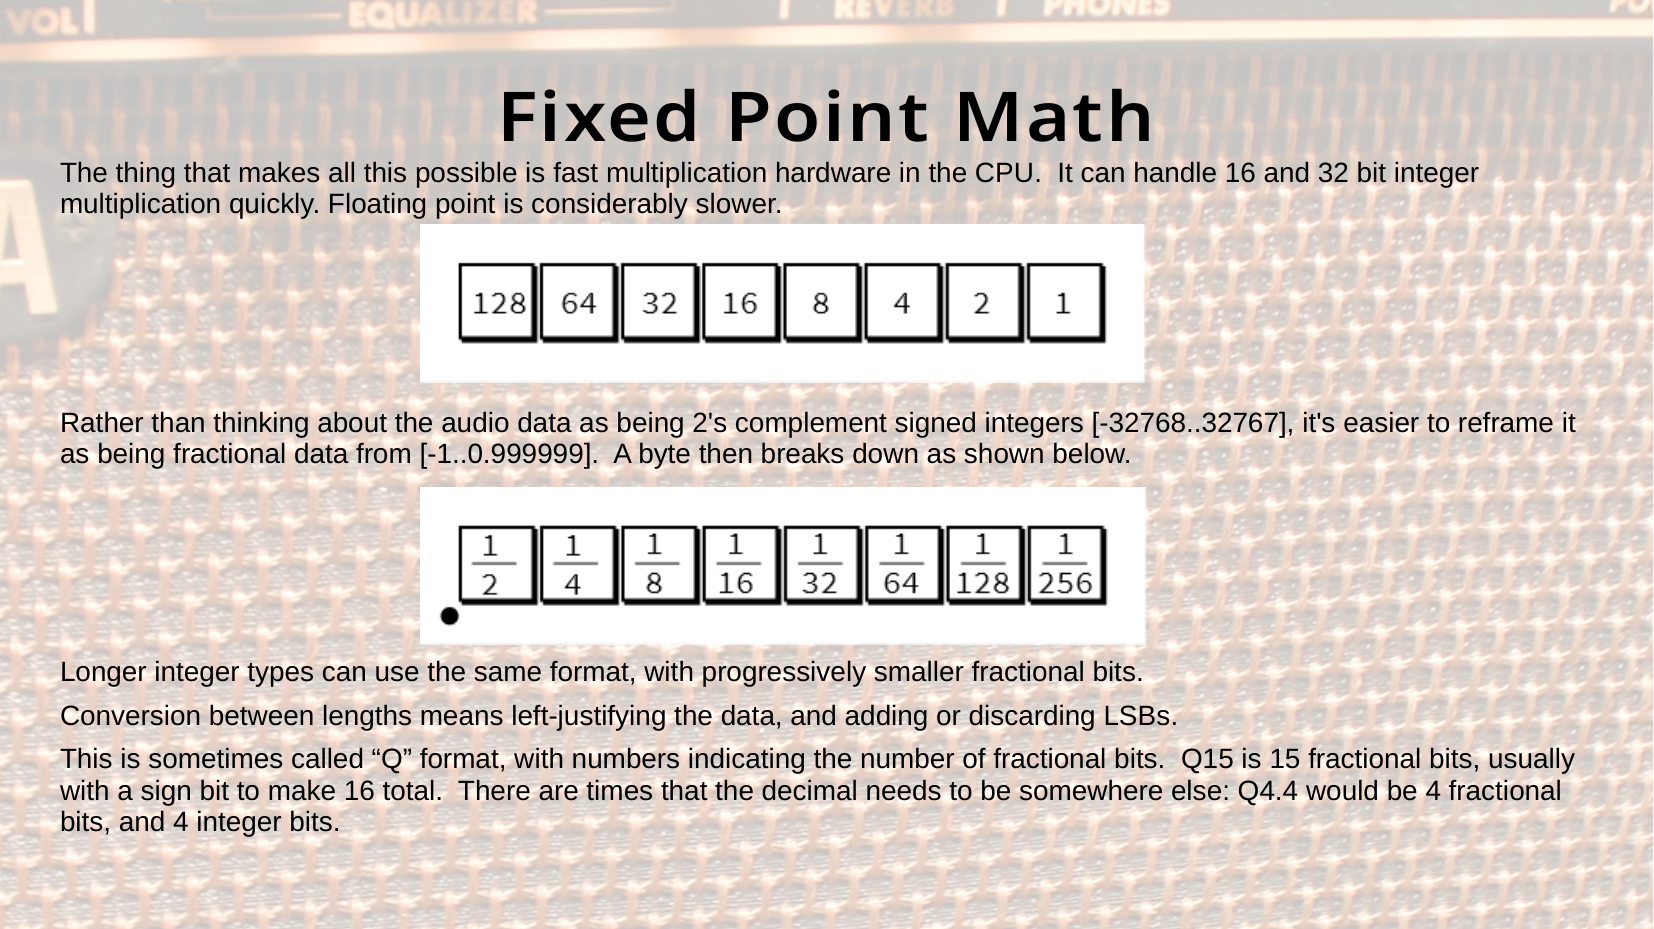

# Fixed Point Math
The thing that makes all this possible is fast multiplication hardware in the CPU. It can handle 16 and 32 bit integer multiplication quickly. Floating point is considerably slower.
Rather than thinking about the audio data as being 2's complement signed integers [-32768..32767], it's easier to reframe it as being fractional data from [-1..0.999999]. A byte then breaks down as shown below.
Longer integer types can use the same format, with progressively smaller fractional bits.
Conversion between lengths means left-justifying the data, and adding or discarding LSBs.
This is sometimes called “Q” format, with numbers indicating the number of fractional bits. Q15 is 15 fractional bits, usually with a sign bit to make 16 total. There are times that the decimal needs to be somewhere else: Q4.4 would be 4 fractional bits, and 4 integer bits.